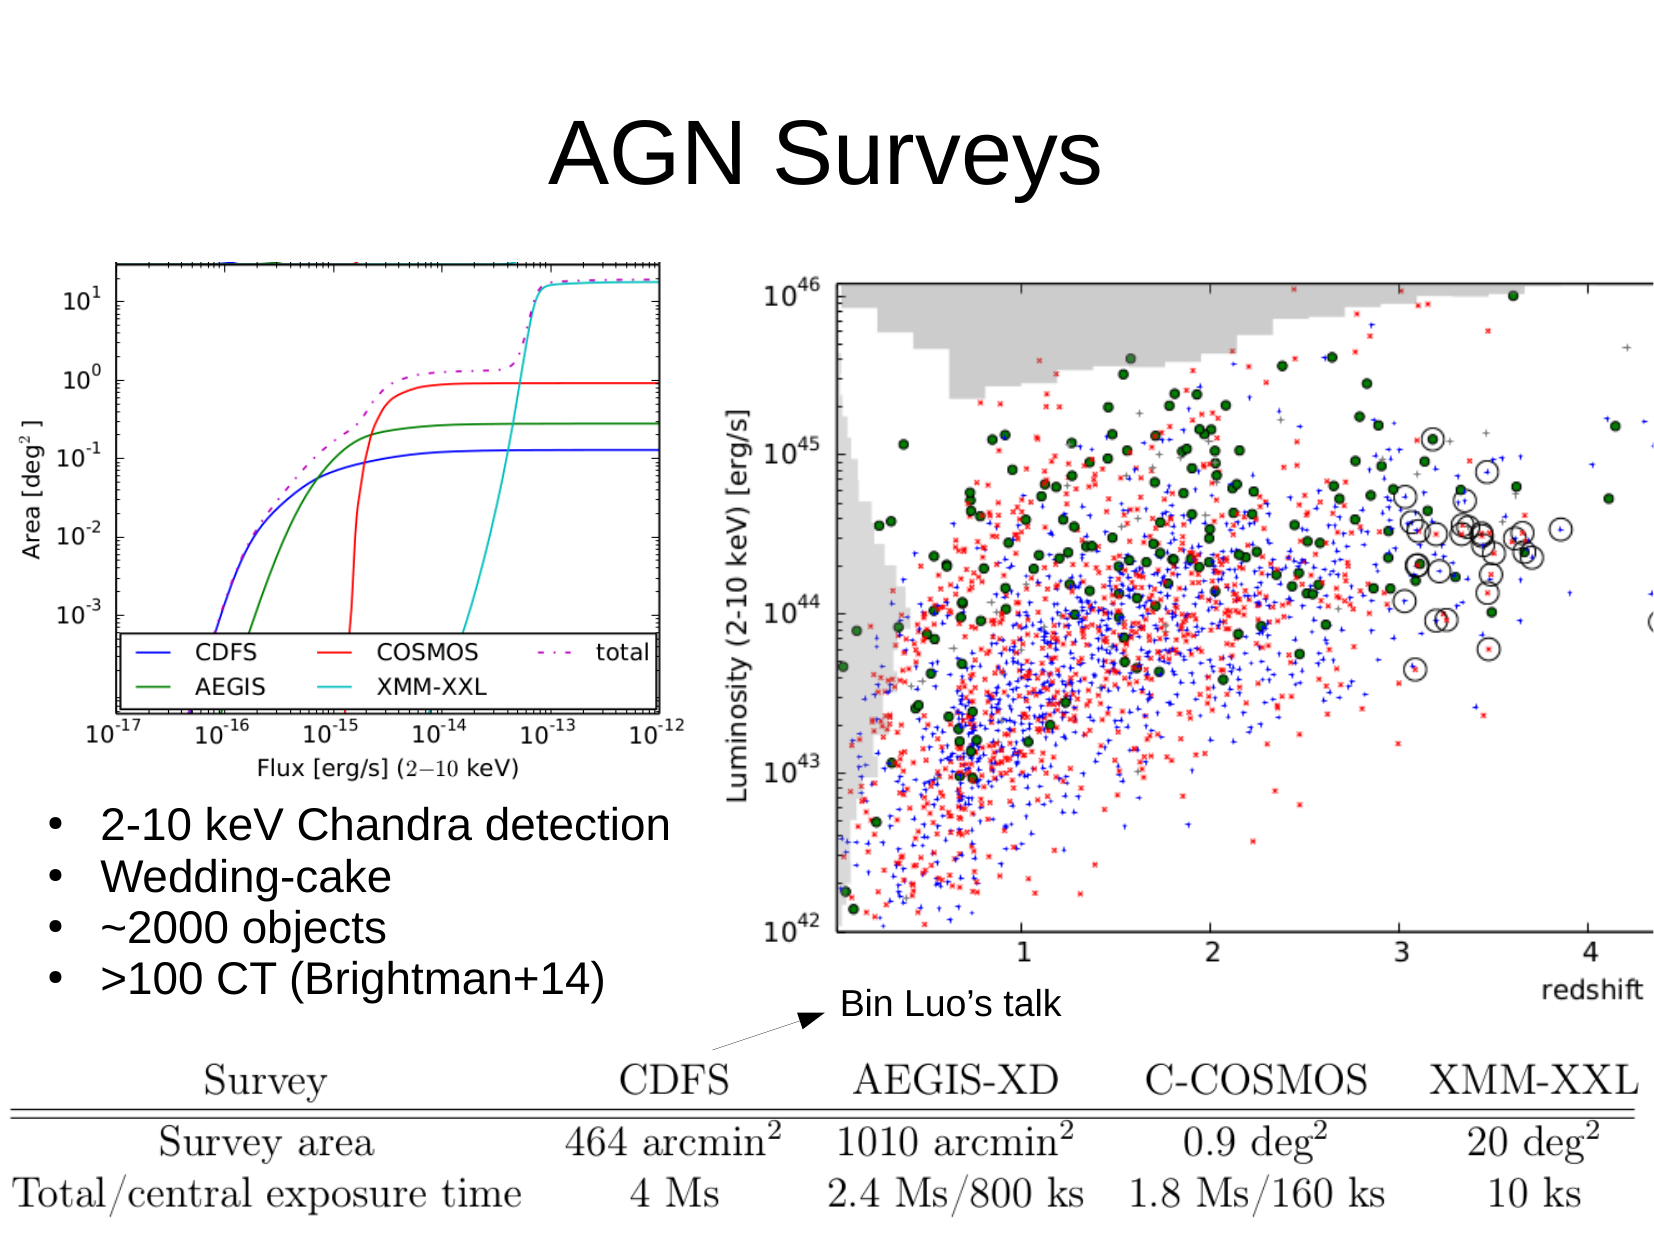

# AGN Surveys
2-10 keV Chandra detection
Wedding-cake
~2000 objects
>100 CT (Brightman+14)
Bin Luo’s talk